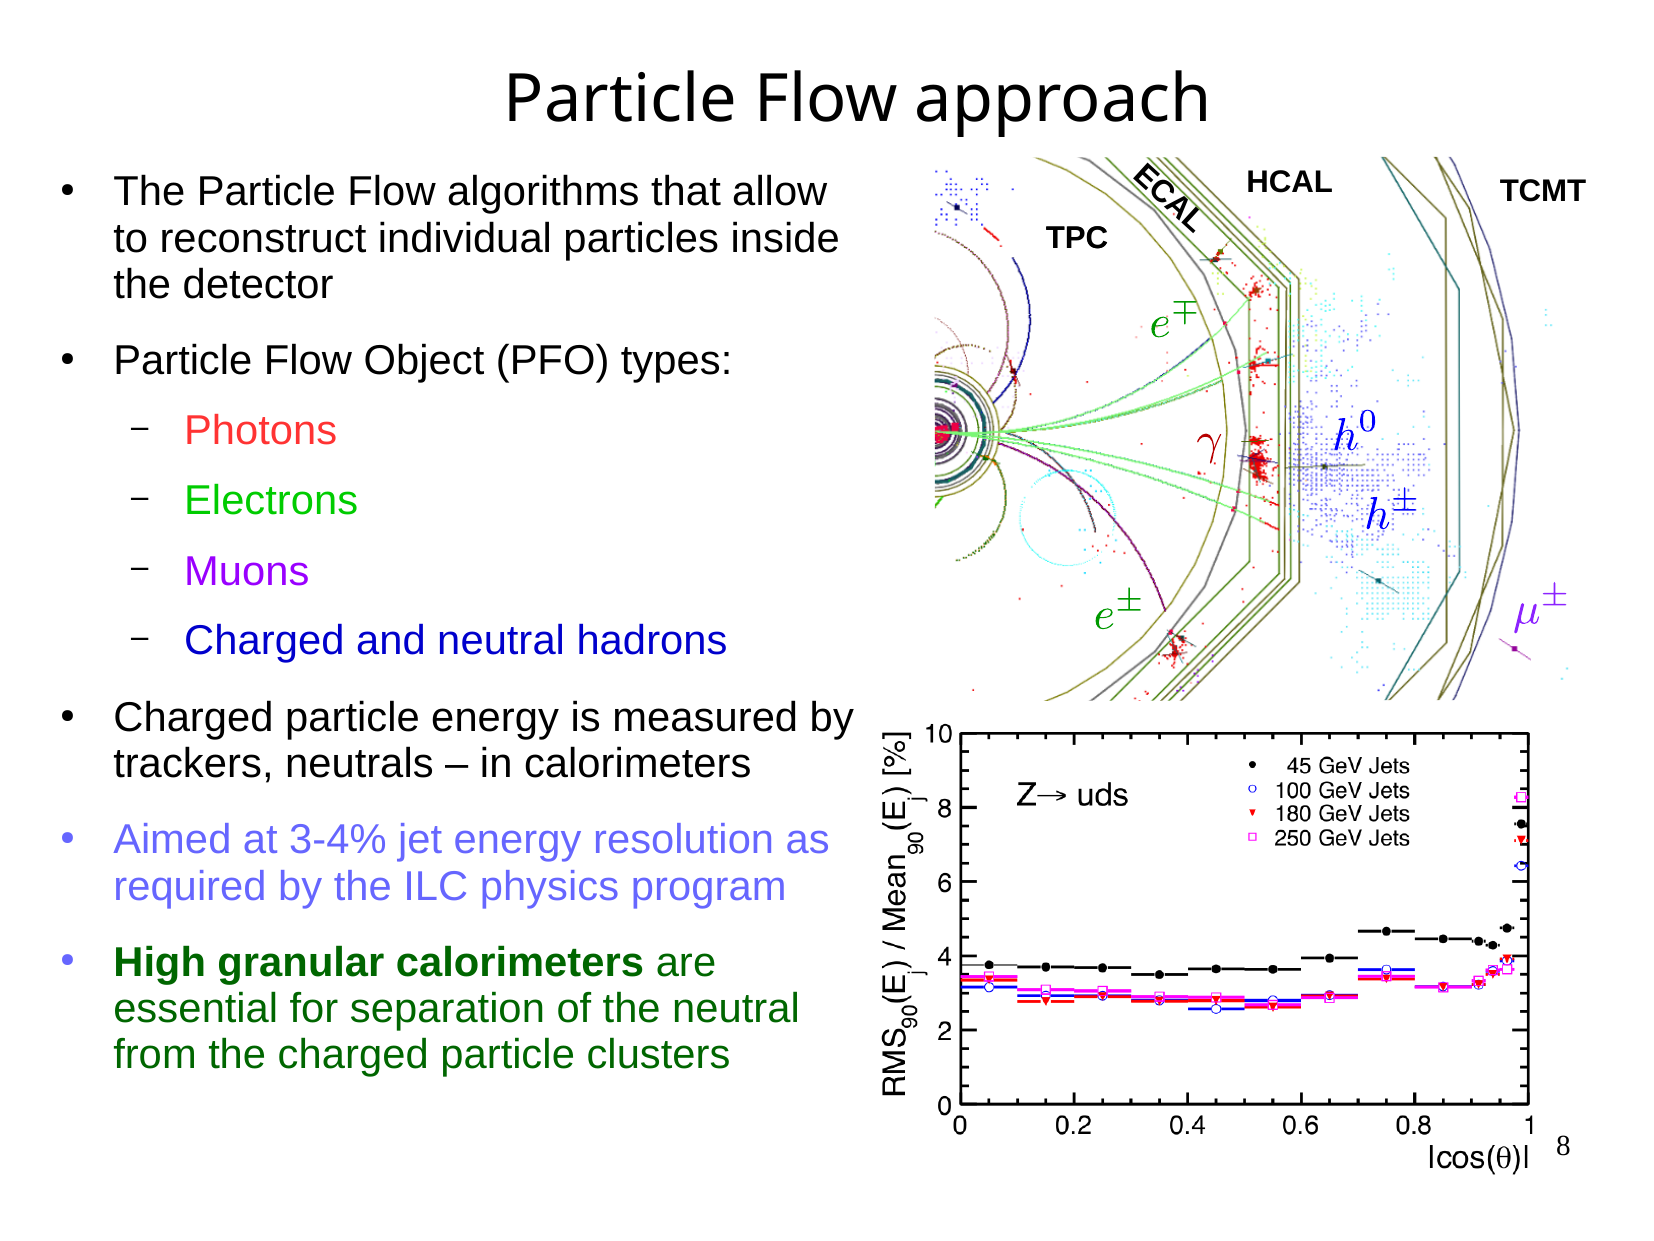

# Particle Flow approach
HCAL
TCMT
The Particle Flow algorithms that allow to reconstruct individual particles inside the detector
Particle Flow Object (PFO) types:
Photons
Electrons
Muons
Charged and neutral hadrons
Charged particle energy is measured by trackers, neutrals – in calorimeters
Aimed at 3-4% jet energy resolution as required by the ILC physics program
High granular calorimeters are essential for separation of the neutral from the charged particle clusters
ECAL
‘
TPC
TPC
8